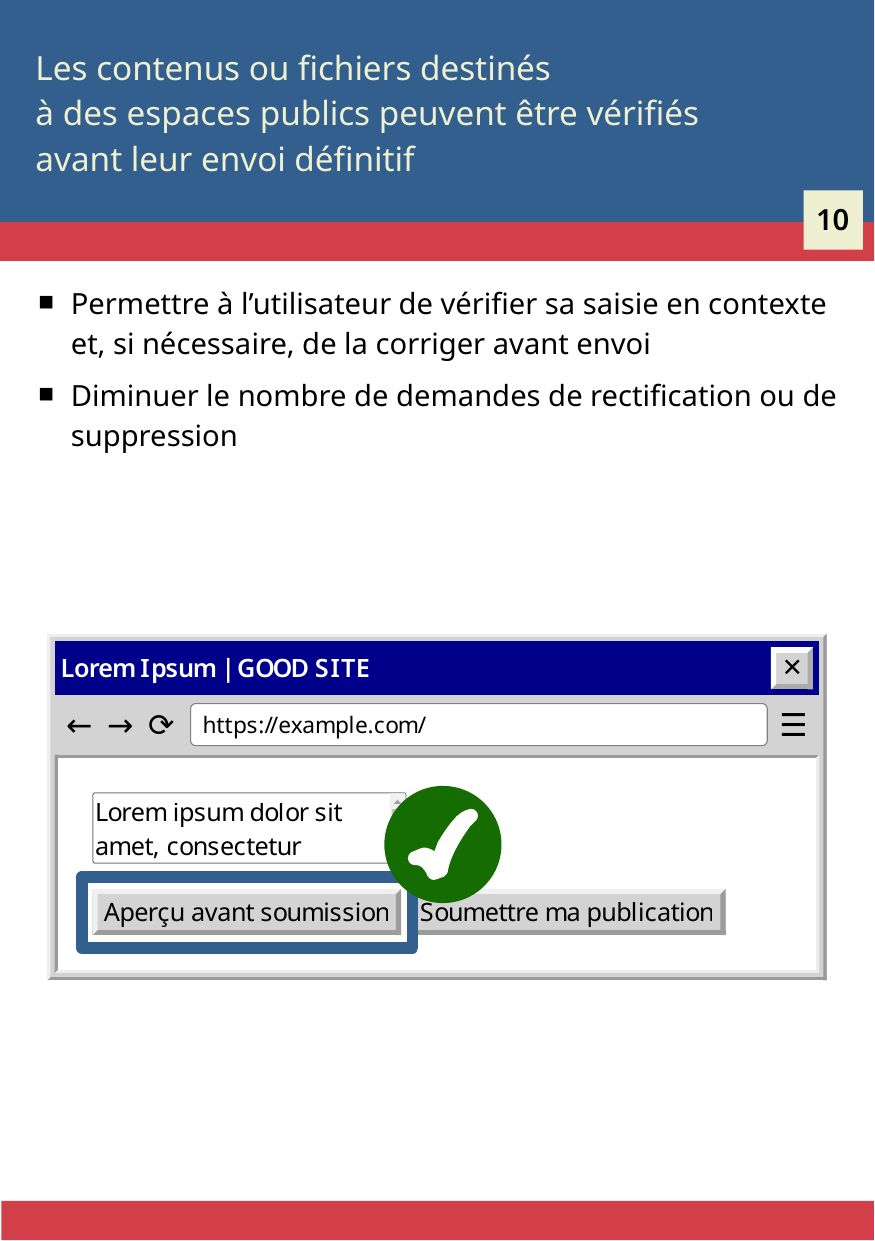

# Les contenus ou fichiers destinés à des espaces publics peuvent être vérifiés avant leur envoi définitif
10
Permettre à l’utilisateur de vérifier sa saisie en contexte et, si nécessaire, de la corriger avant envoi
Diminuer le nombre de demandes de rectification ou de suppression